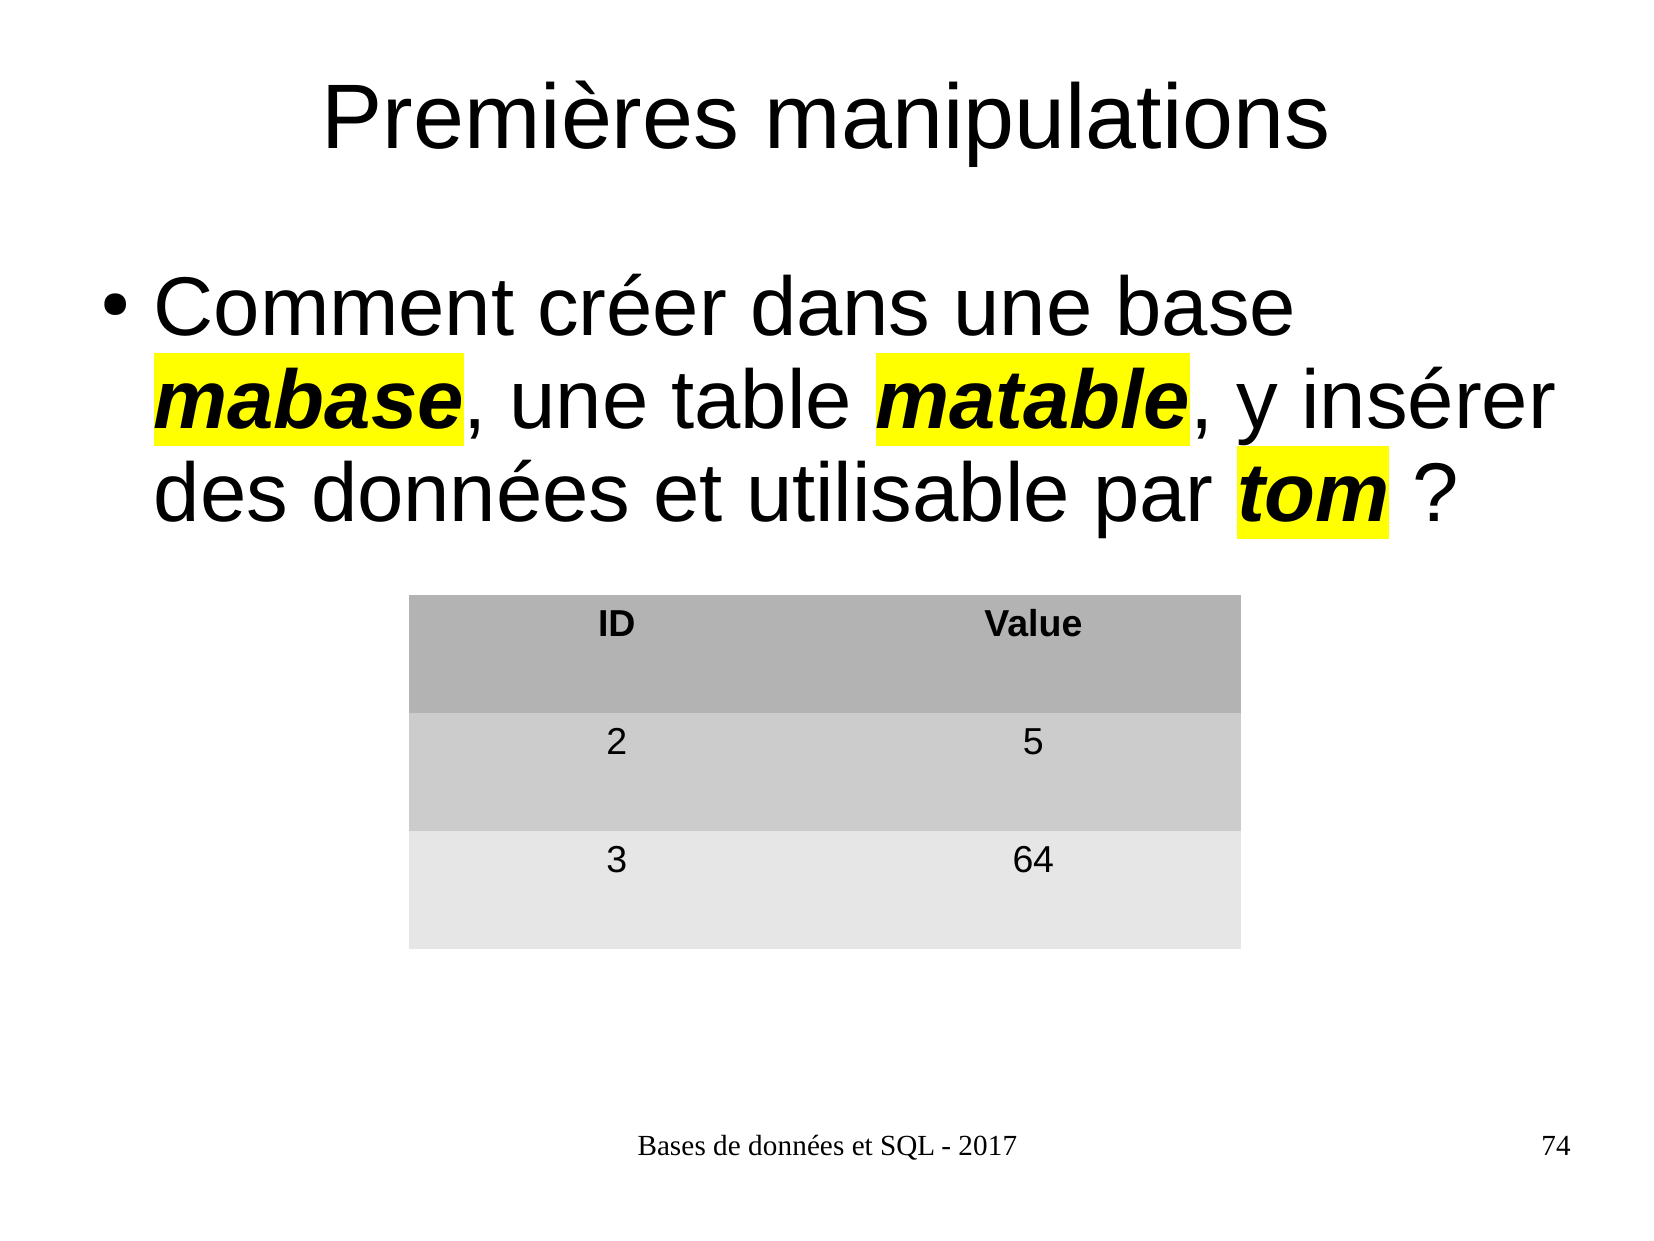

# Premières manipulations
Comment créer dans une base mabase, une table matable, y insérer des données et utilisable par tom ?
| ID | Value |
| --- | --- |
| 2 | 5 |
| 3 | 64 |
Bases de données et SQL - 2017
74